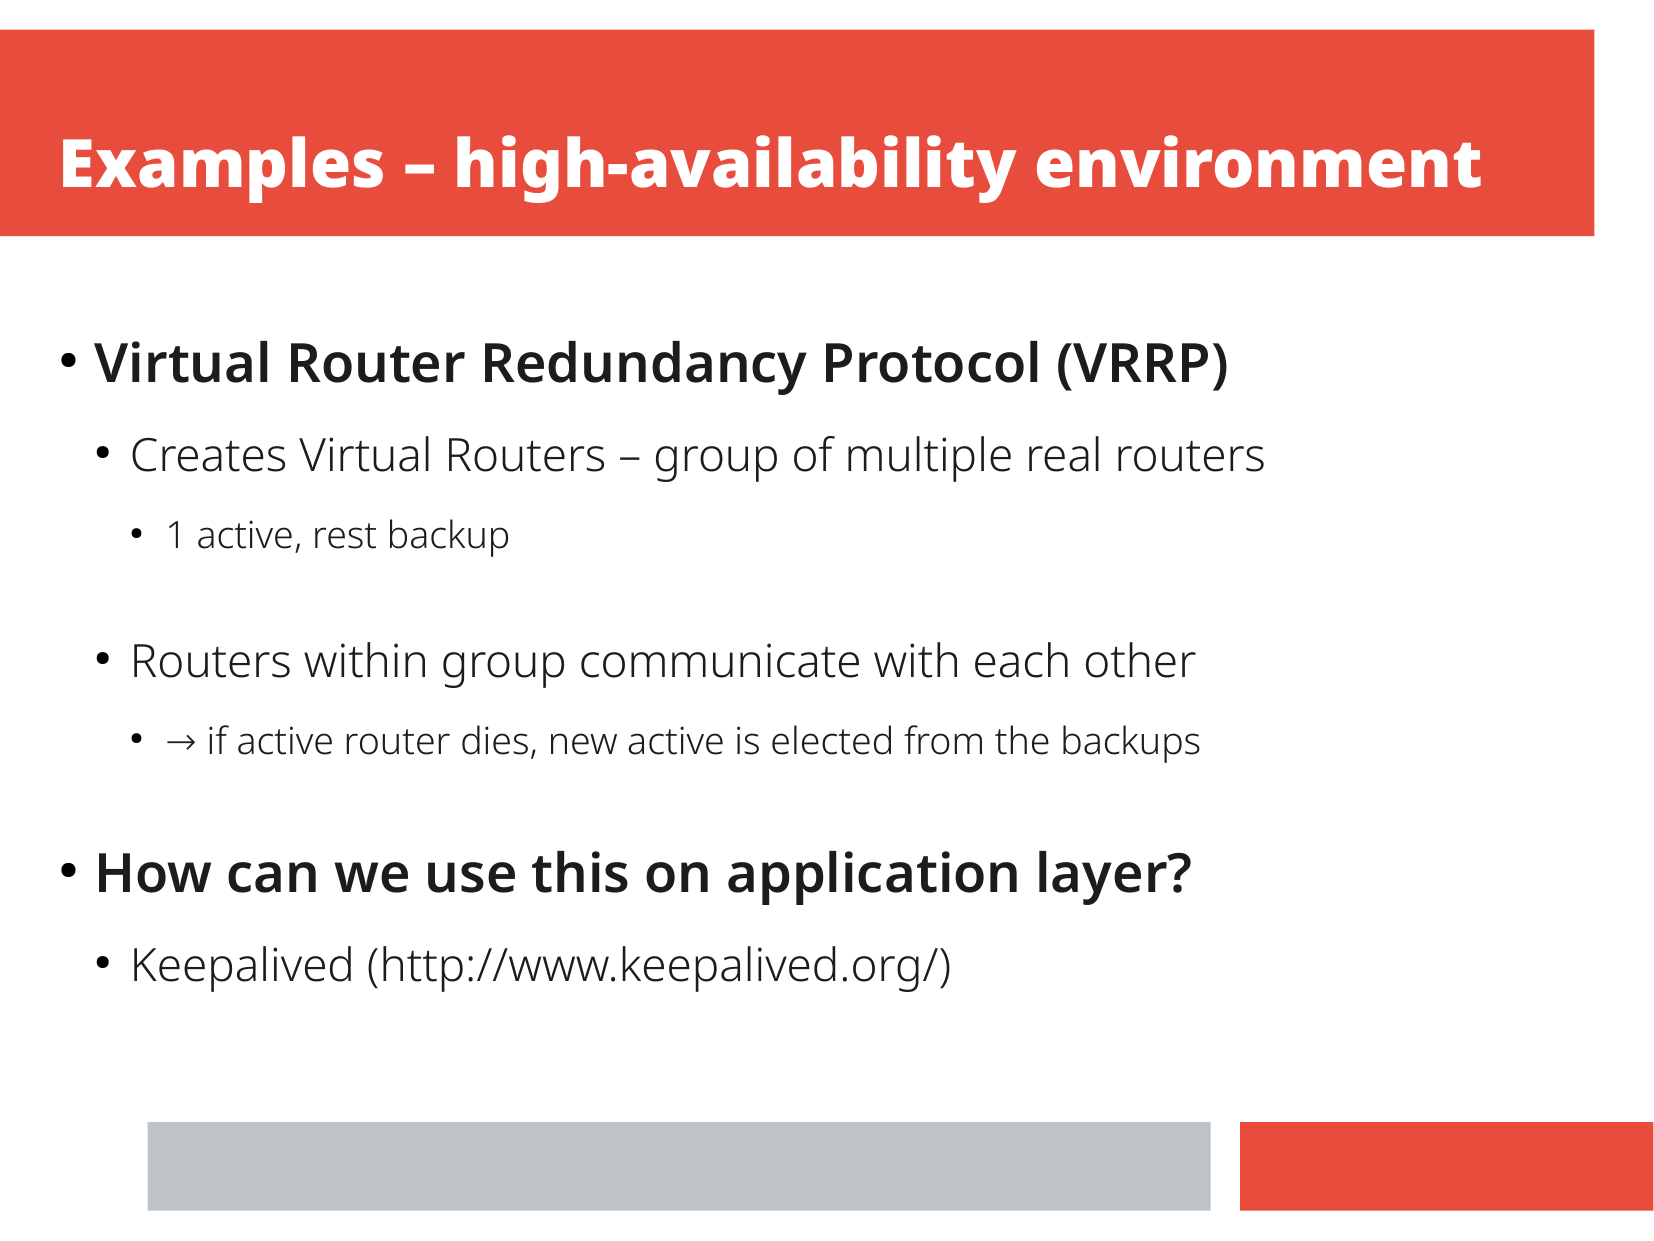

# Examples – high-availability environment
Virtual Router Redundancy Protocol (VRRP)
Creates Virtual Routers – group of multiple real routers
1 active, rest backup
Routers within group communicate with each other
→ if active router dies, new active is elected from the backups
How can we use this on application layer?
Keepalived (http://www.keepalived.org/)